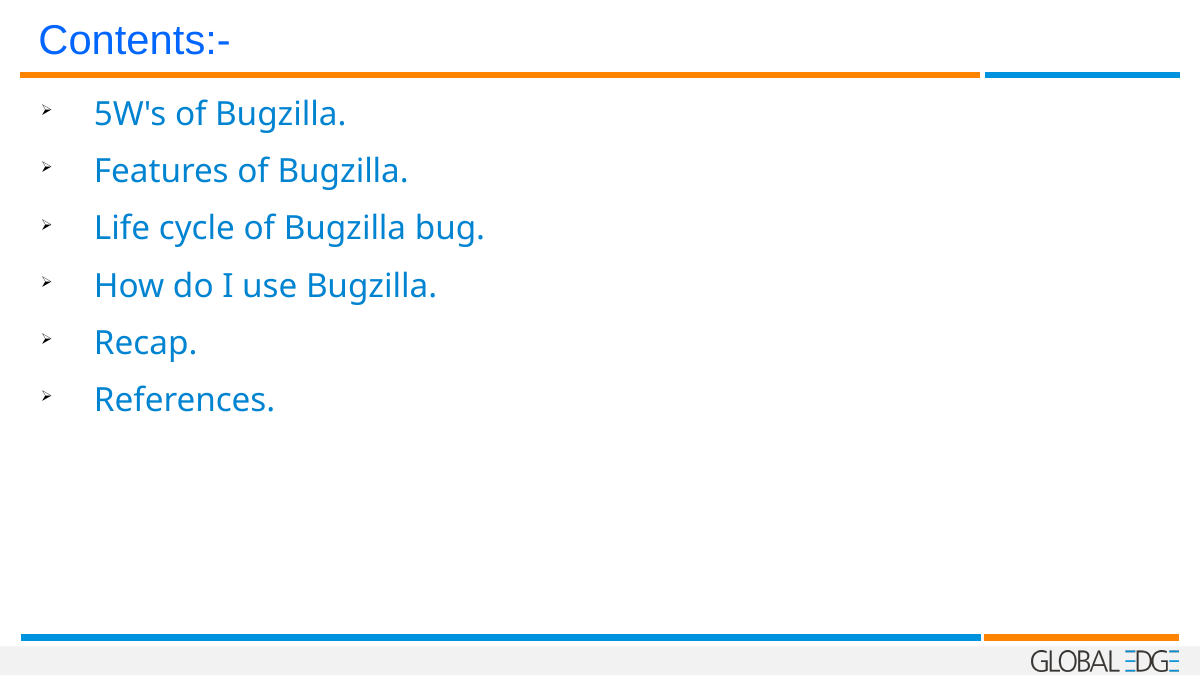

Contents:-
#
5W's of Bugzilla.
Features of Bugzilla.
Life cycle of Bugzilla bug.
How do I use Bugzilla.
Recap.
References.